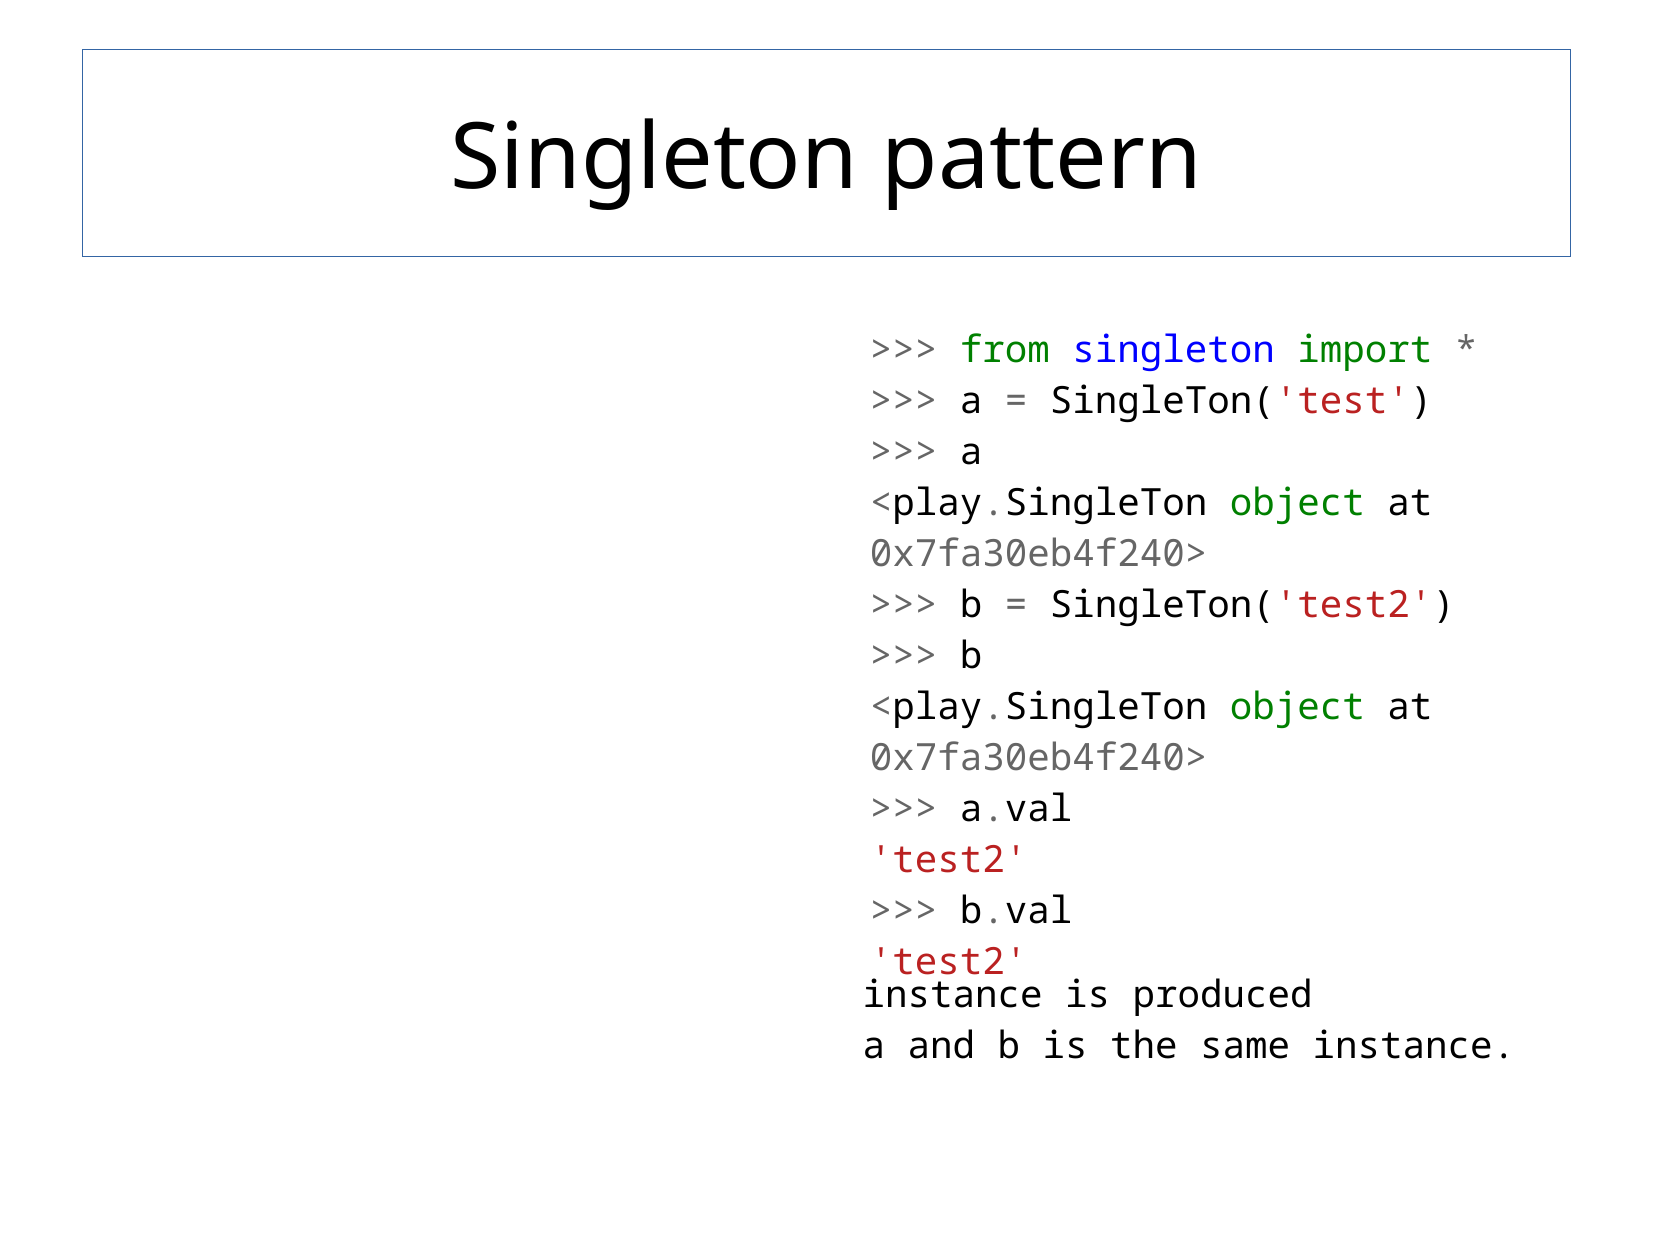

# Singleton pattern
>>> from singleton import *
>>> a = SingleTon('test')
>>> a
<play.SingleTon object at 0x7fa30eb4f240>
>>> b = SingleTon('test2')
>>> b
<play.SingleTon object at 0x7fa30eb4f240>
>>> a.val
'test2'
>>> b.val
'test2'
instance is produced
a and b is the same instance.